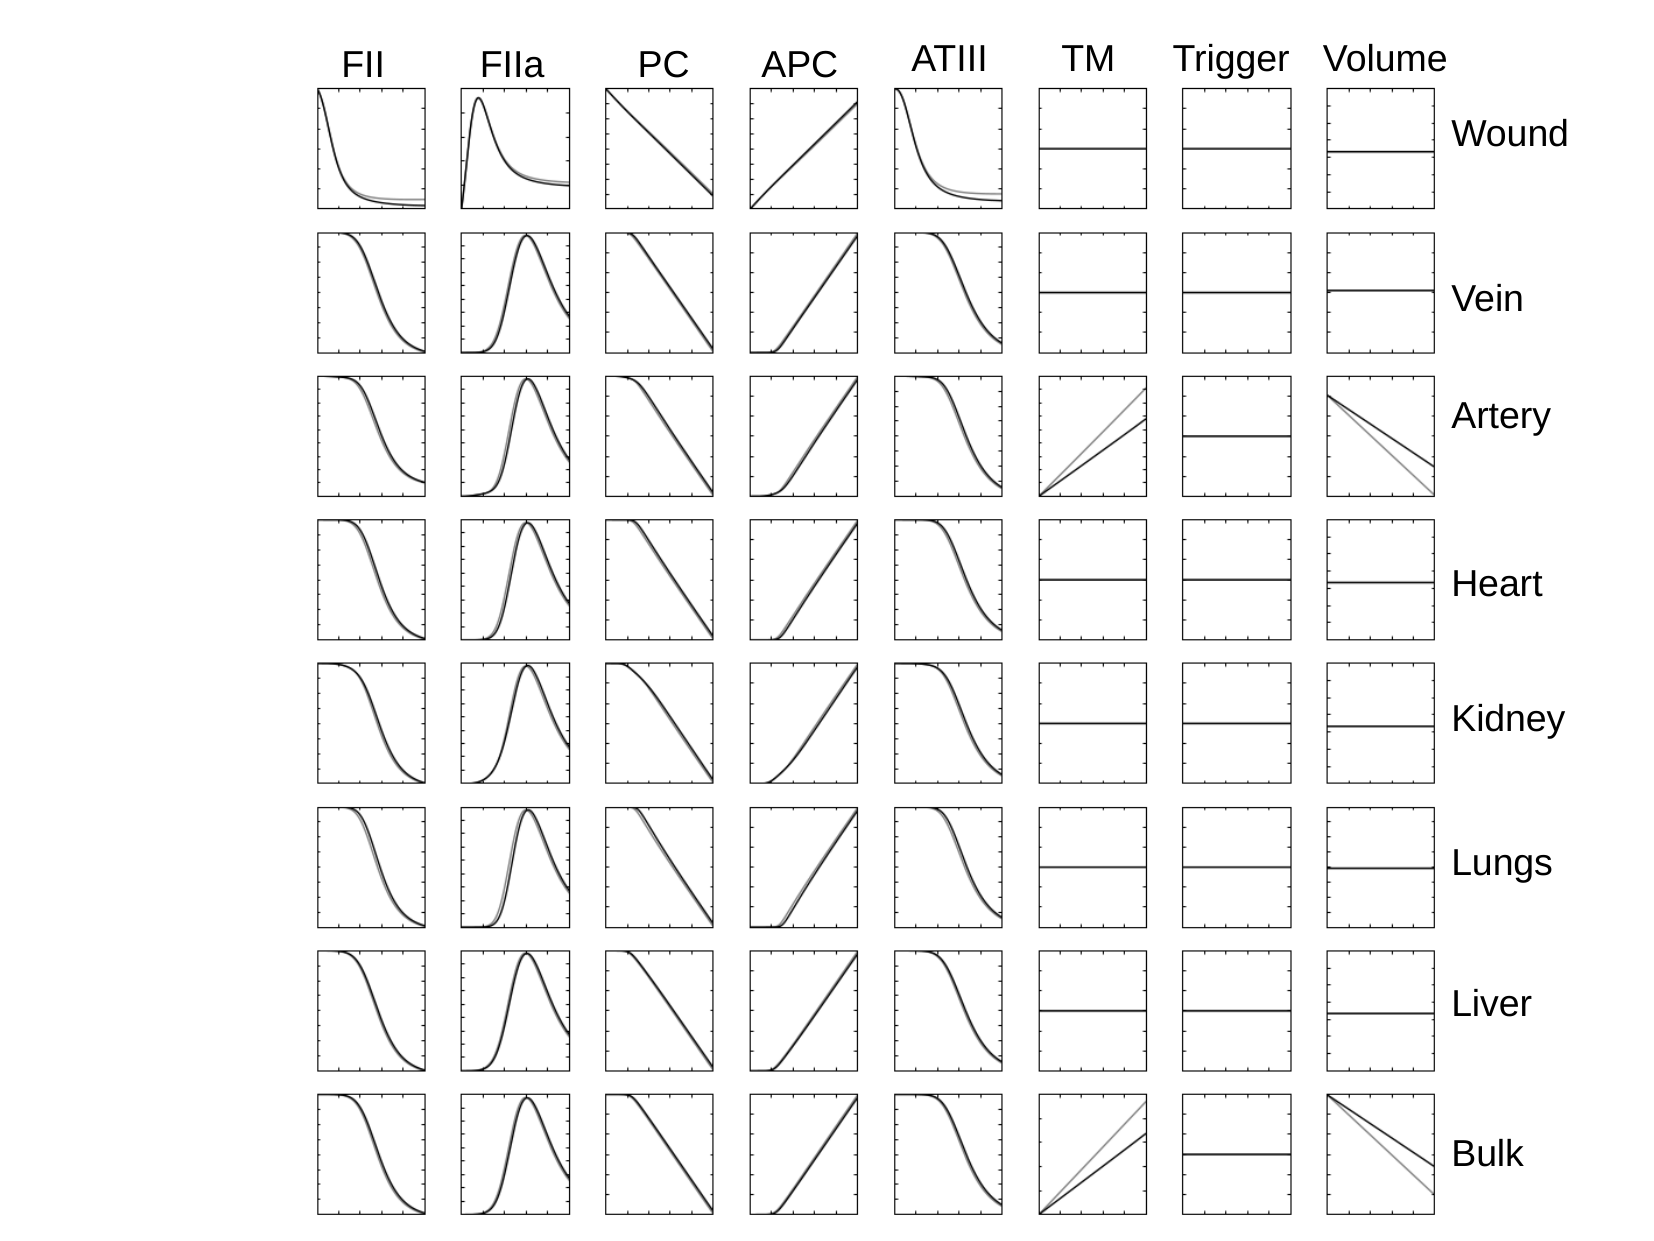

Volume
ATIII
TM
Trigger
PC
FII
FIIa
APC
Wound
Vein
Artery
Heart
Kidney
Lungs
Liver
Bulk